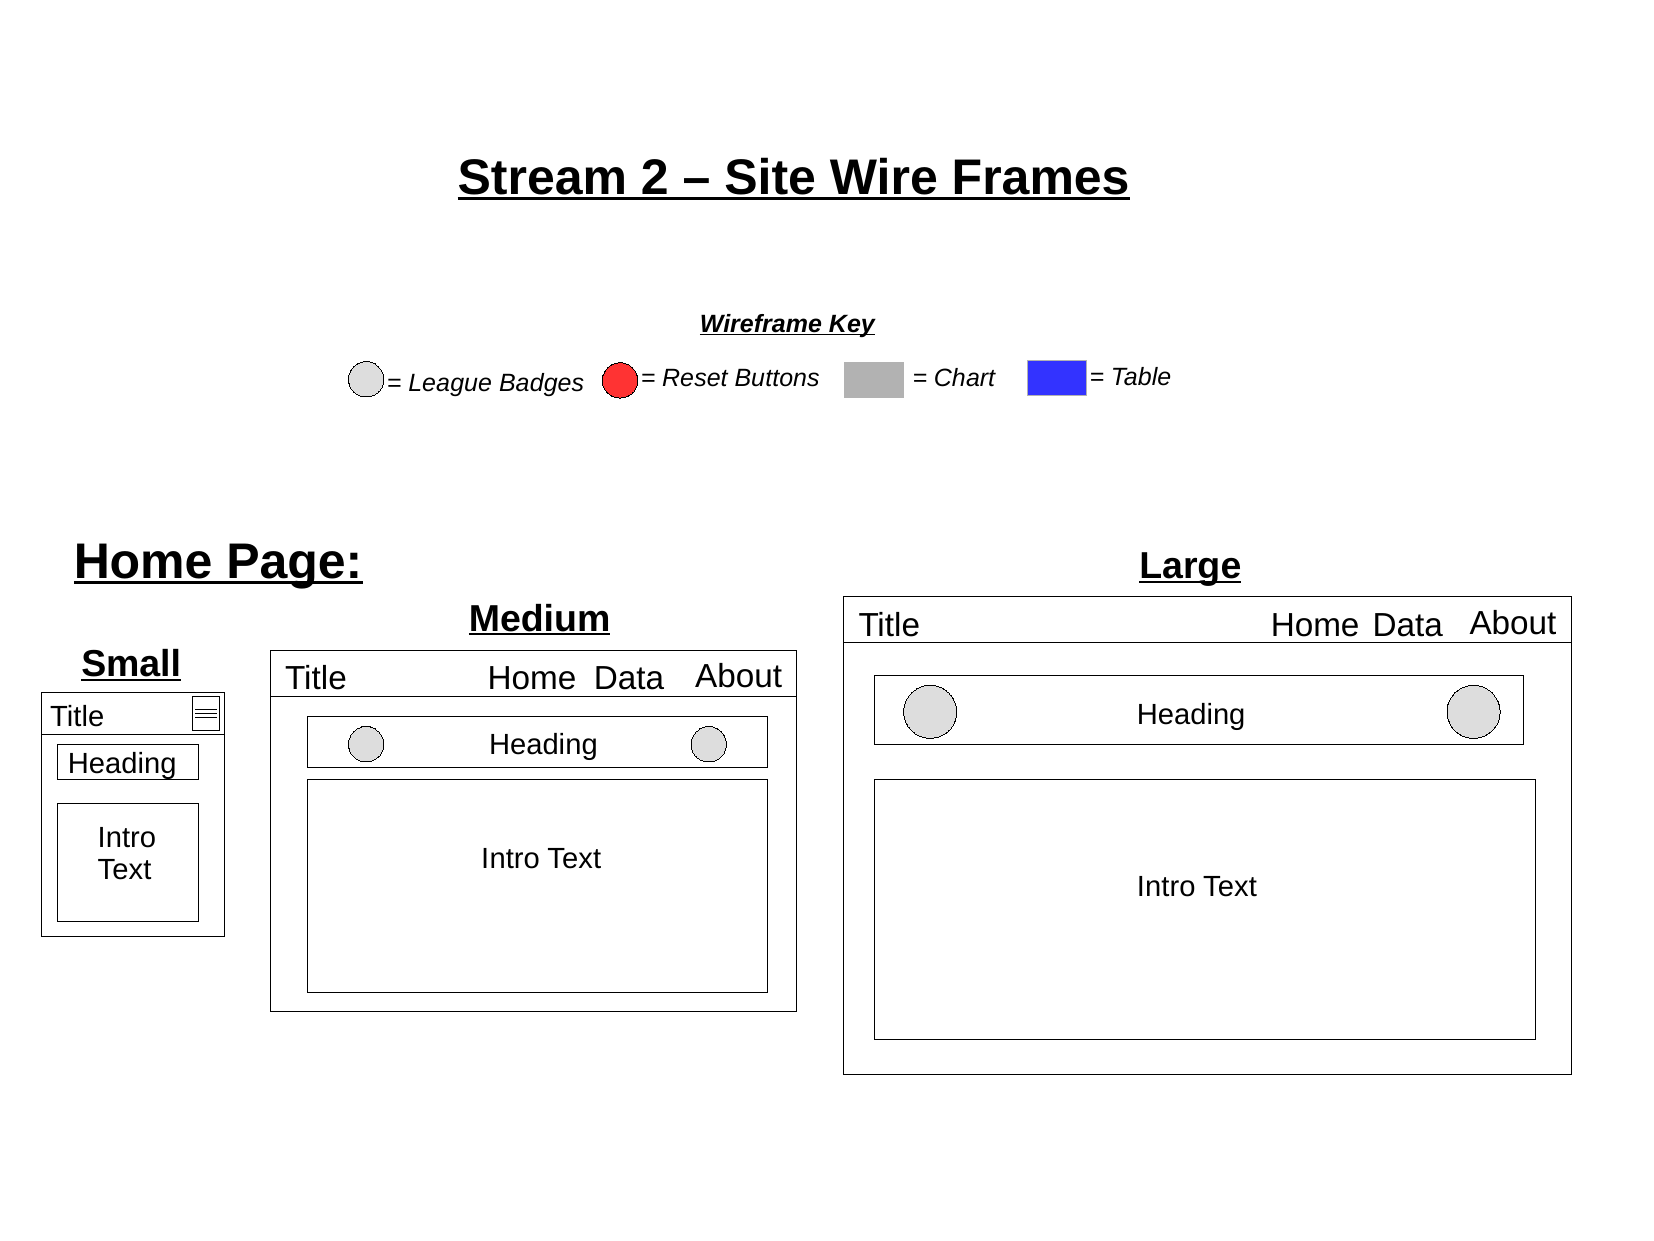

Stream 2 – Site Wire Frames
Wireframe Key
= Table
= Reset Buttons
= Chart
= League Badges
Home Page:
Large
Medium
About
Home
Data
Title
Small
About
Home
Data
Title
Heading
Title
Heading
Heading
Intro Text
Intro Text
Intro Text